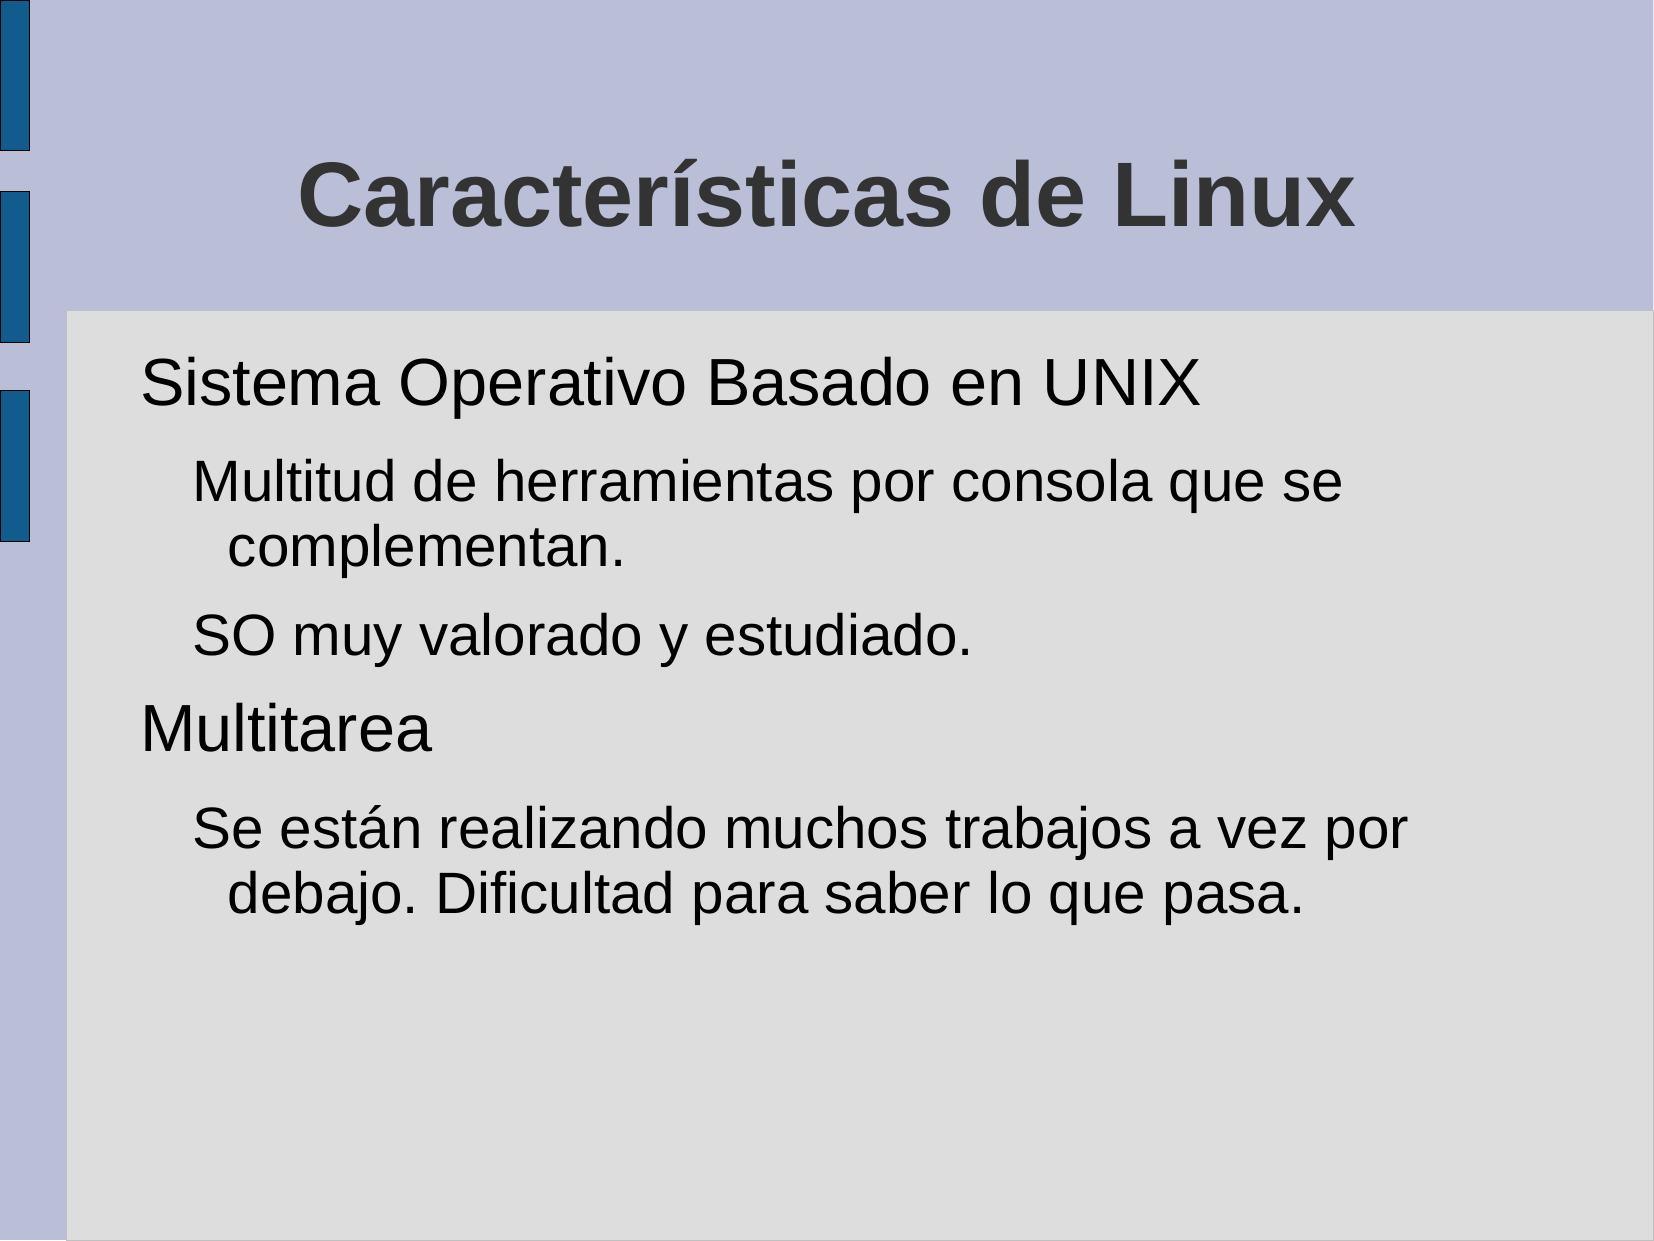

# Características de Linux
 Sistema Operativo Basado en UNIX
Multitud de herramientas por consola que se complementan.
SO muy valorado y estudiado.
 Multitarea
Se están realizando muchos trabajos a vez por debajo. Dificultad para saber lo que pasa.